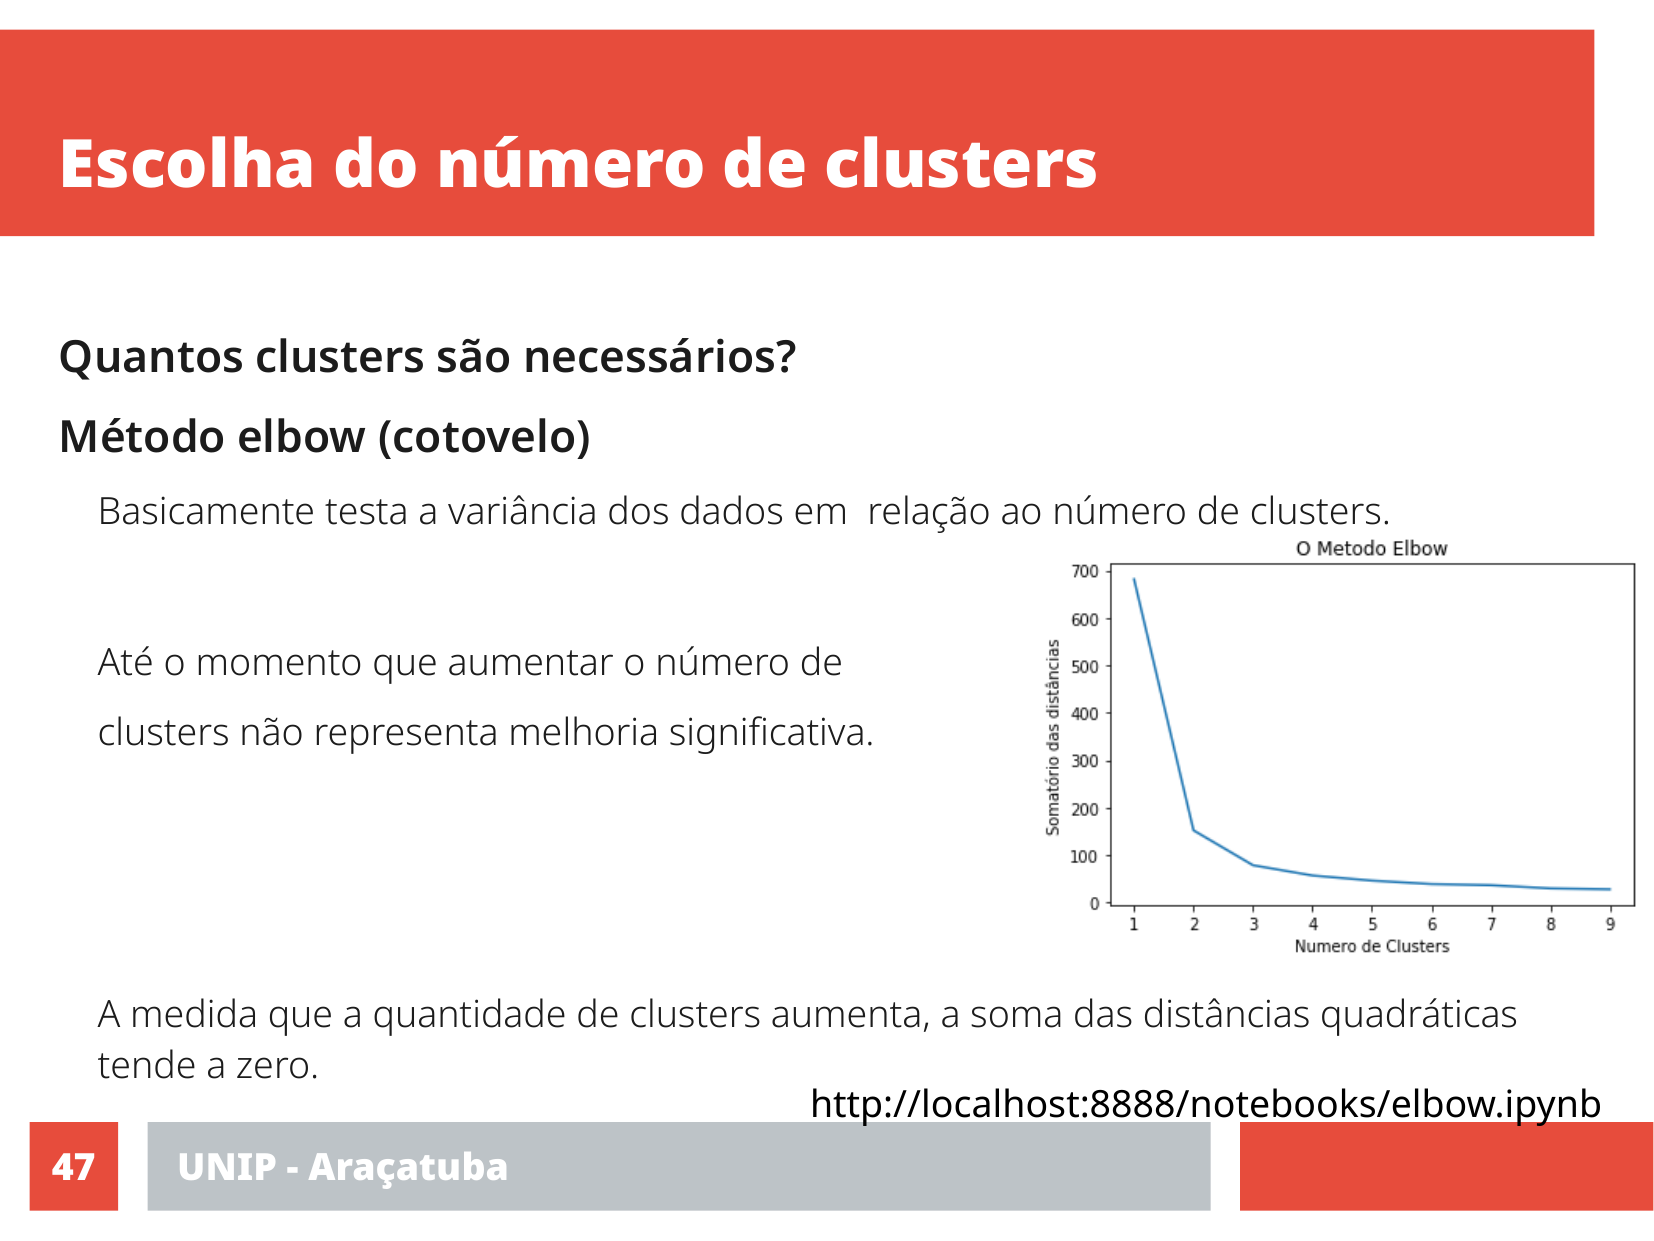

# Escolha do número de clusters
Quantos clusters são necessários?
Método elbow (cotovelo)
Basicamente testa a variância dos dados em relação ao número de clusters.
Até o momento que aumentar o número de
clusters não representa melhoria significativa.
A medida que a quantidade de clusters aumenta, a soma das distâncias quadráticas tende a zero.
http://localhost:8888/notebooks/elbow.ipynb
47
UNIP - Araçatuba